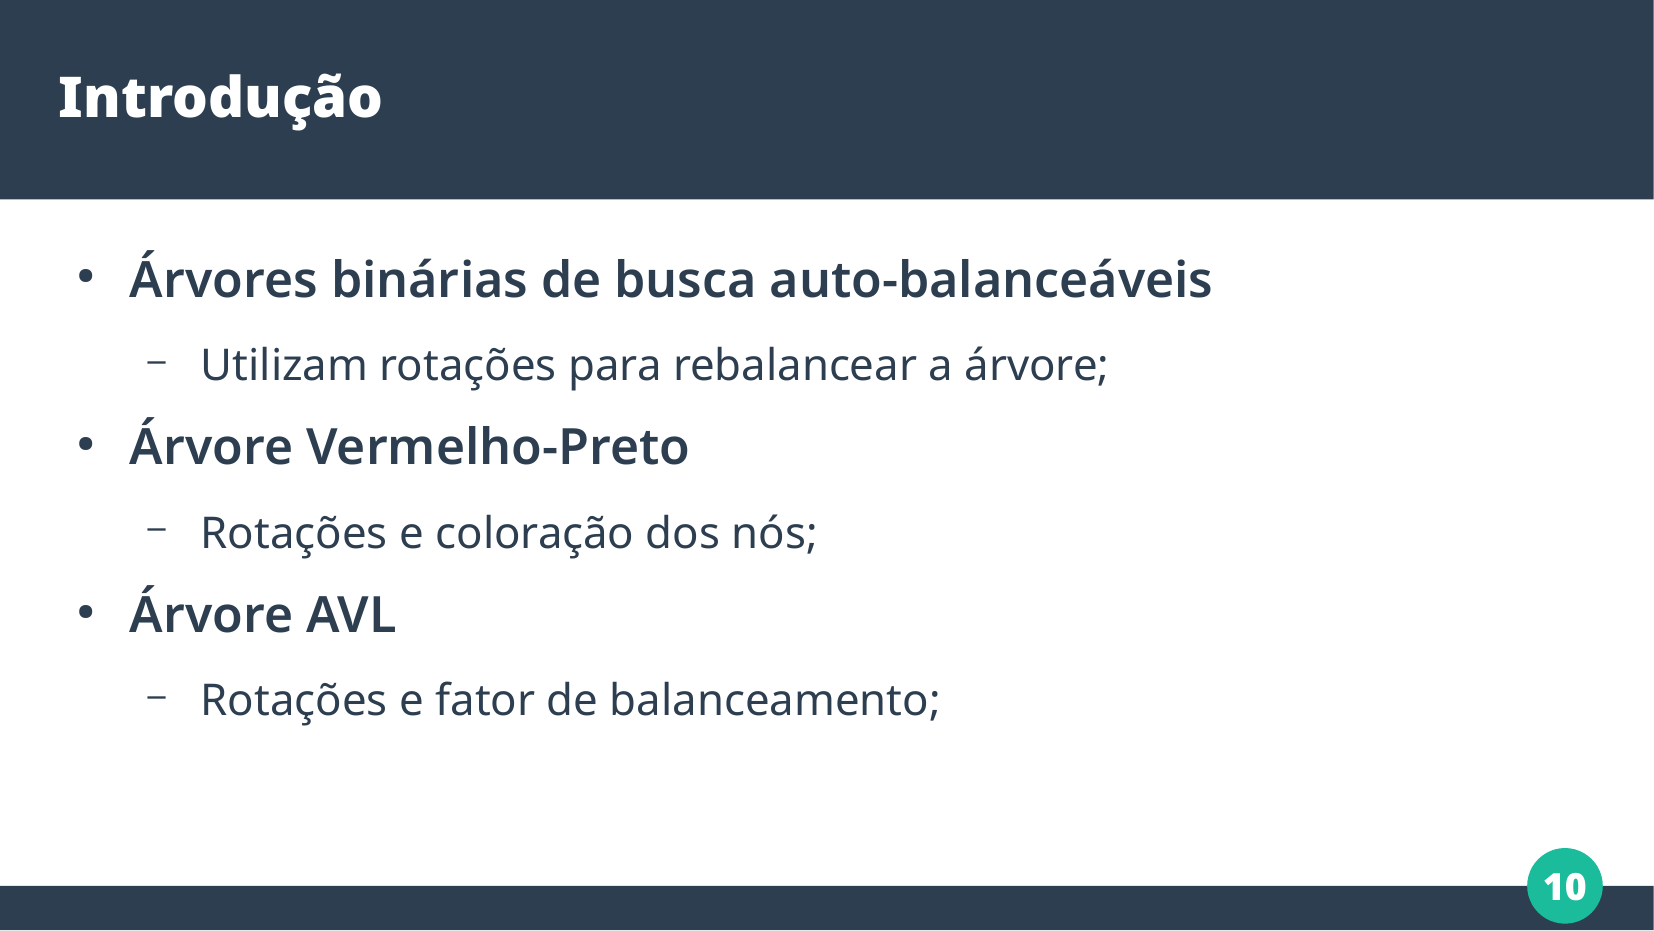

# Introdução
Árvores binárias de busca auto-balanceáveis
Utilizam rotações para rebalancear a árvore;
Árvore Vermelho-Preto
Rotações e coloração dos nós;
Árvore AVL
Rotações e fator de balanceamento;